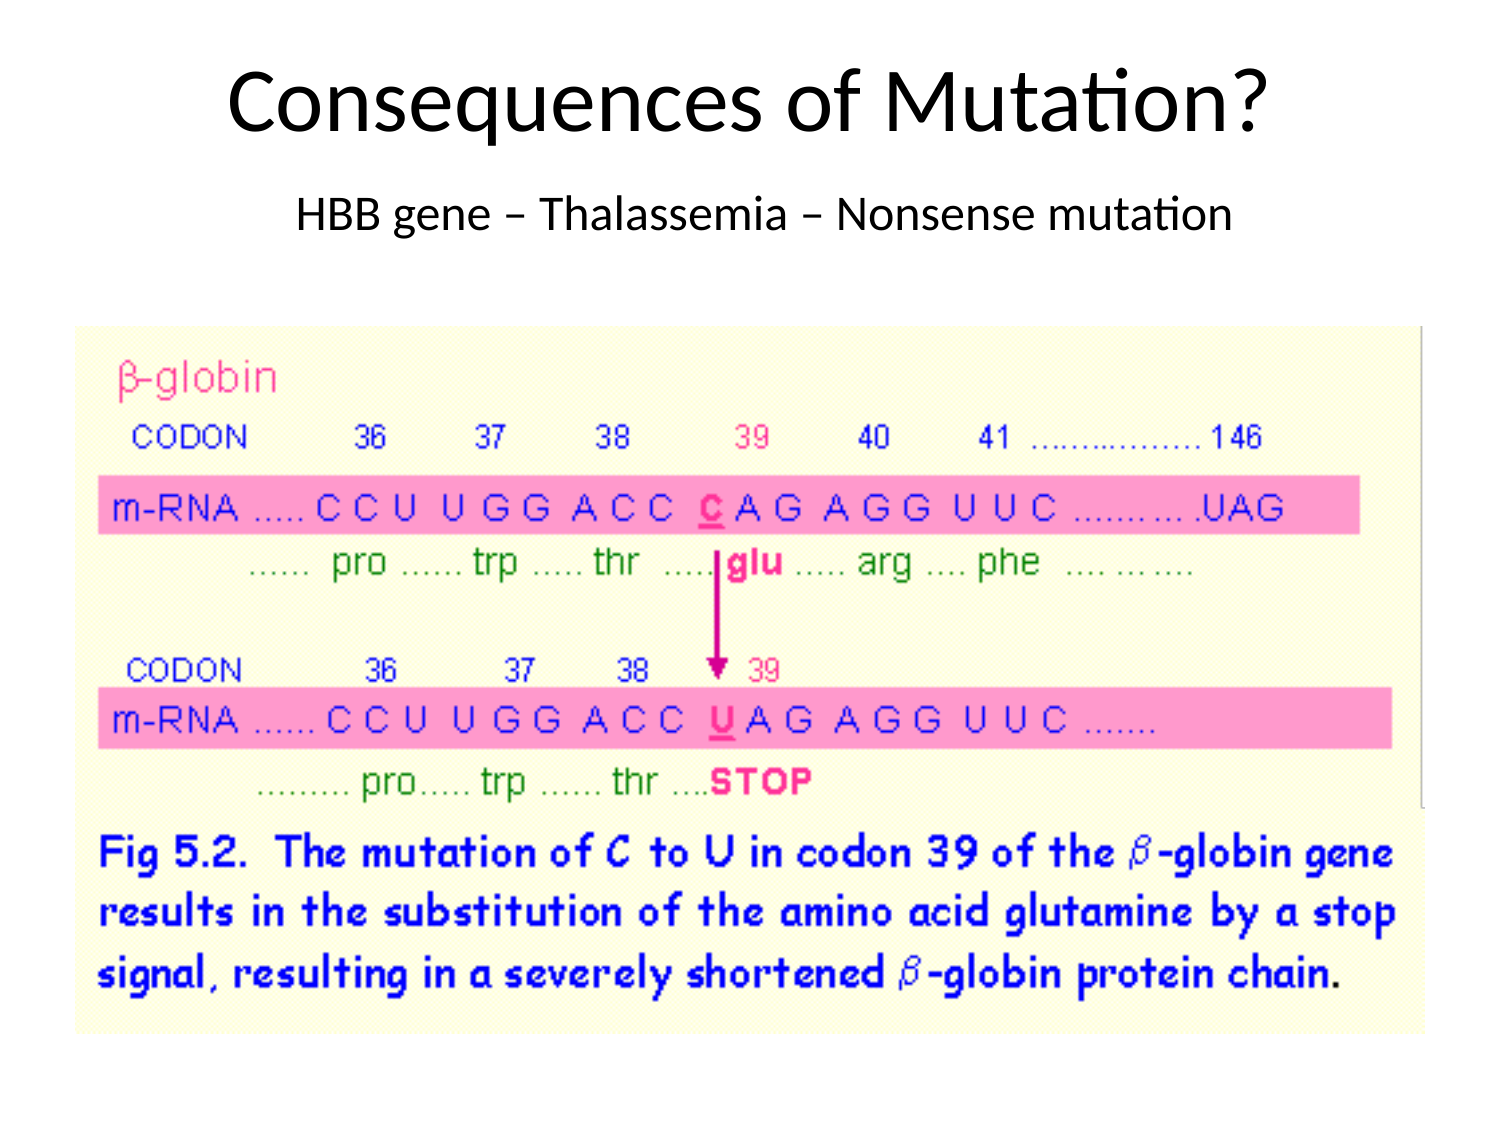

# Consequences of Mutation?
HBB gene – Thalassemia – Nonsense mutation